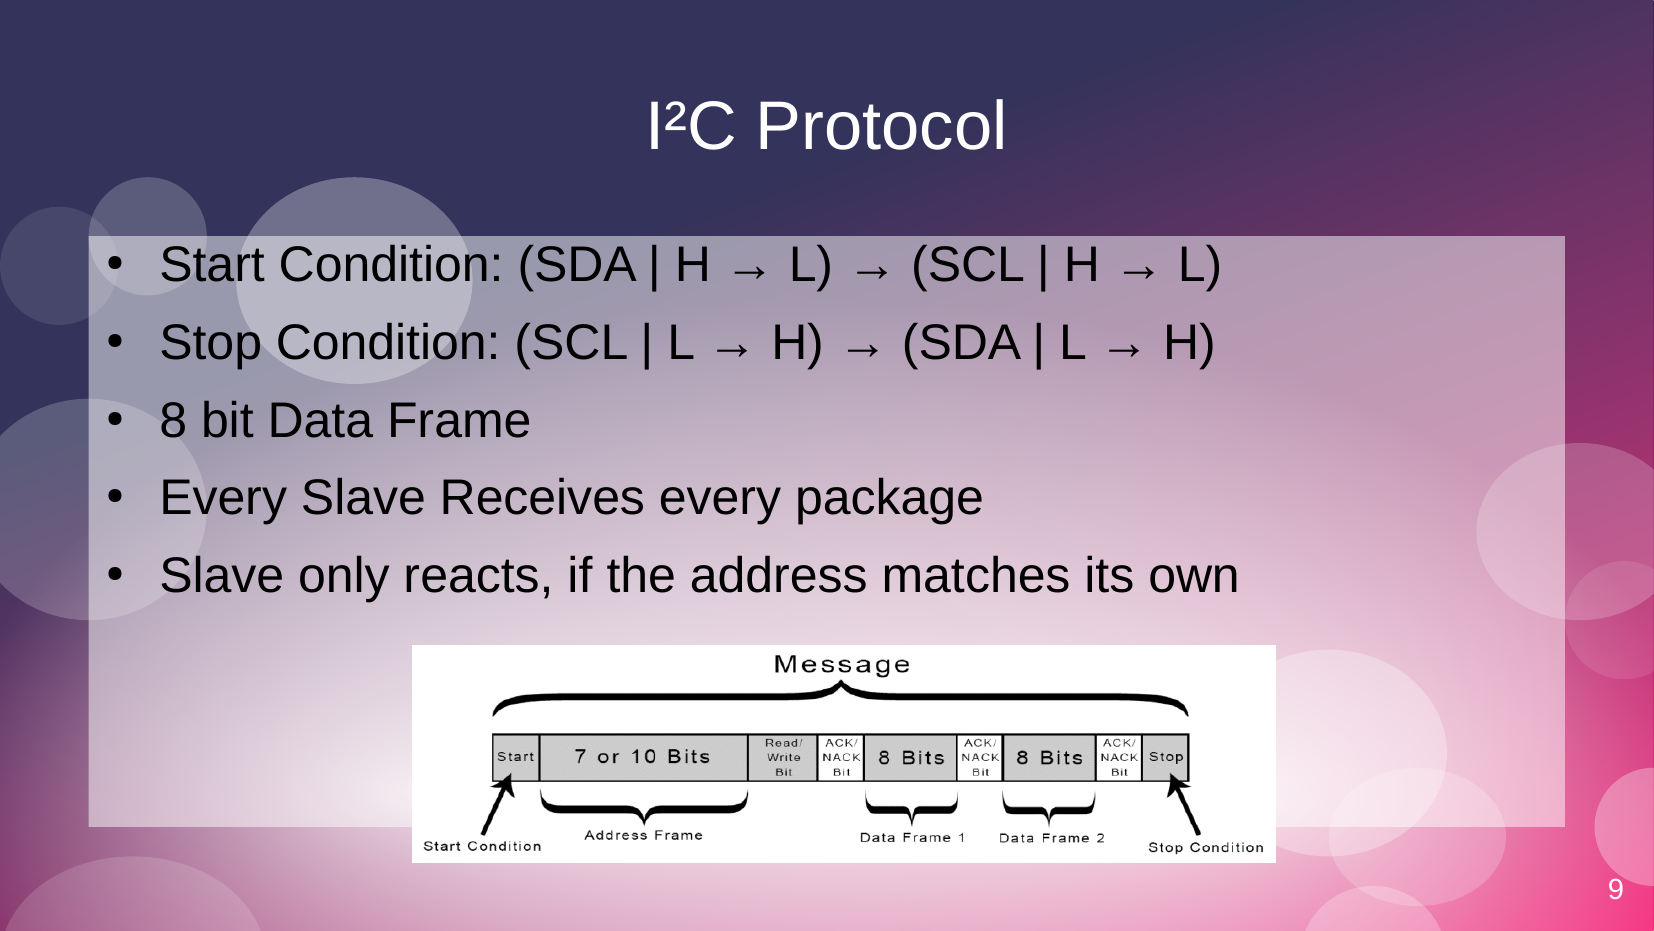

# I²C Protocol
Start Condition: (SDA | H → L) → (SCL | H → L)
Stop Condition: (SCL | L → H) → (SDA | L → H)
8 bit Data Frame
Every Slave Receives every package
Slave only reacts, if the address matches its own